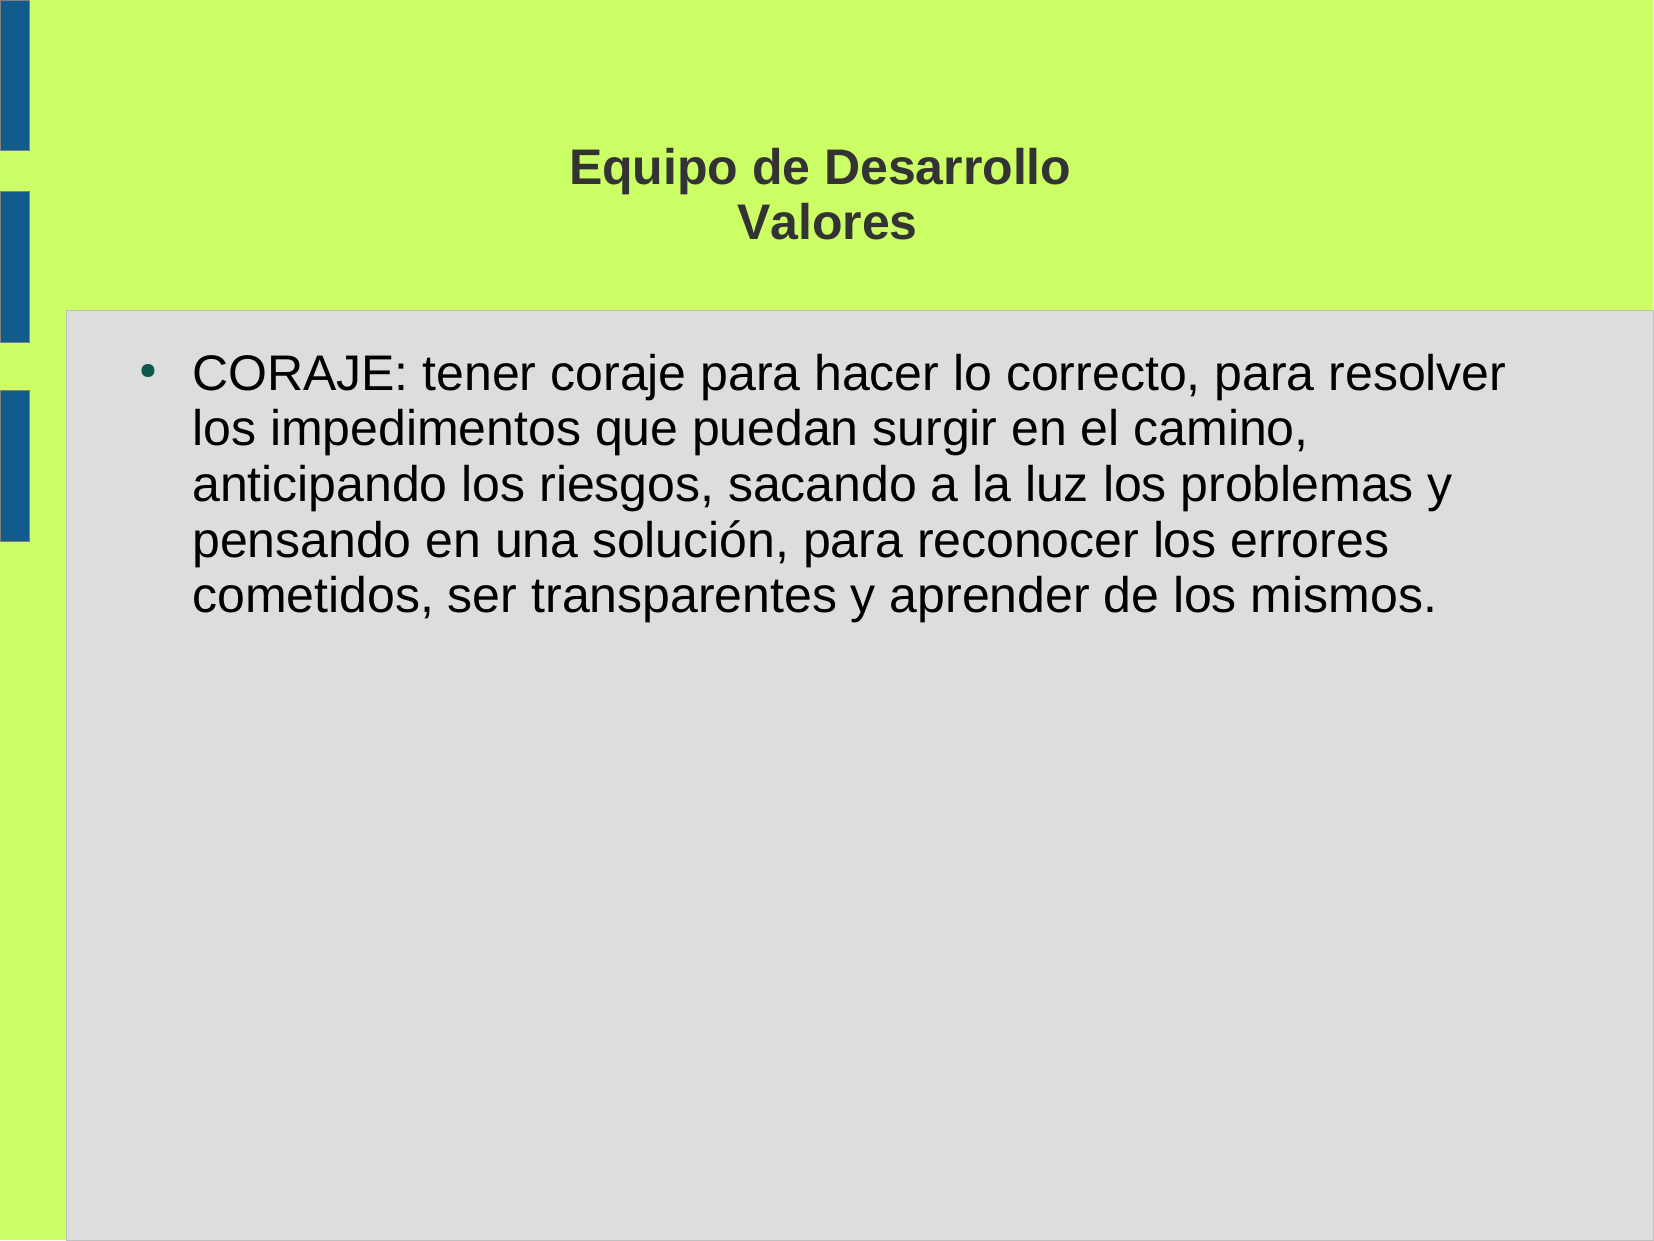

# Equipo de Desarrollo Valores
CORAJE: tener coraje para hacer lo correcto, para resolver los impedimentos que puedan surgir en el camino, anticipando los riesgos, sacando a la luz los problemas y pensando en una solución, para reconocer los errores cometidos, ser transparentes y aprender de los mismos.